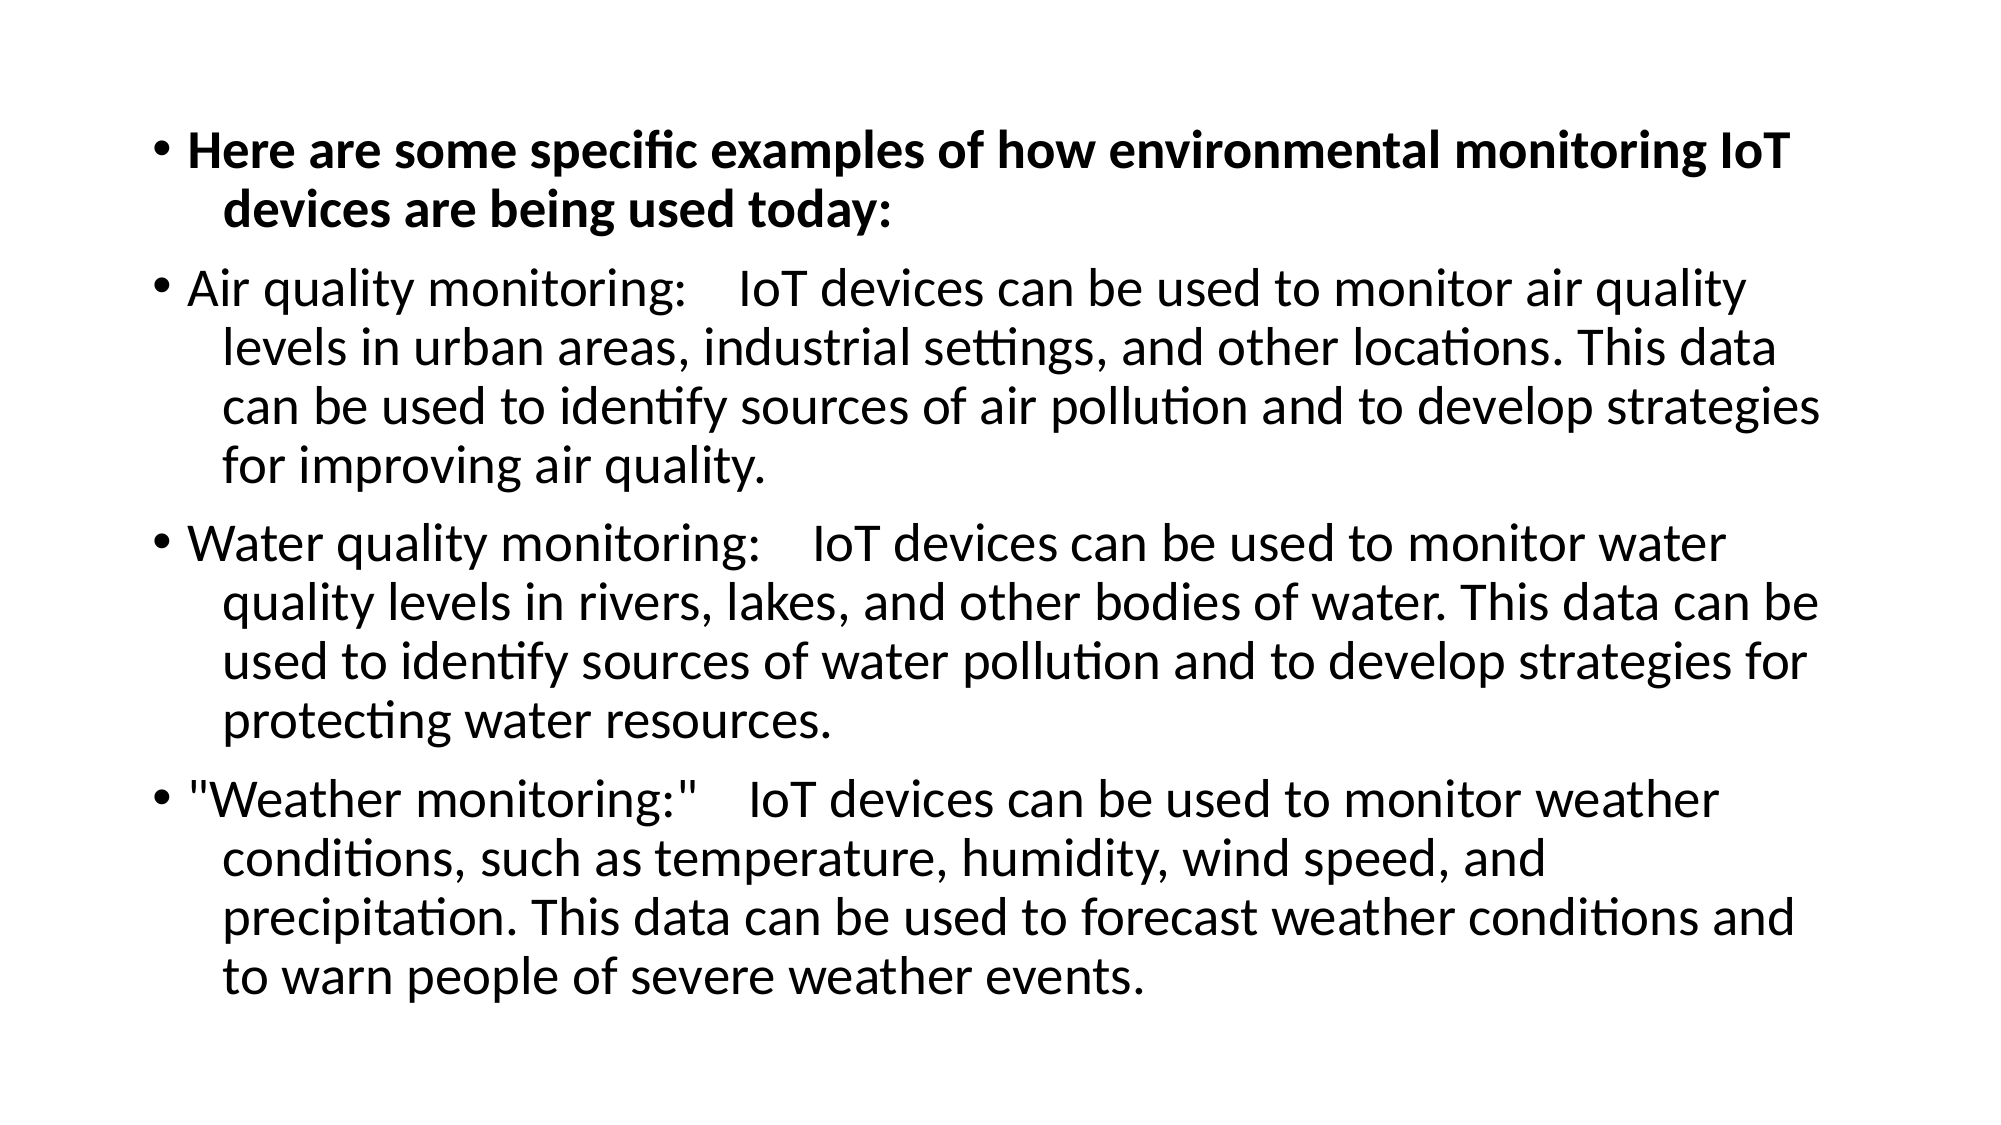

# Here are some specific examples of how environmental monitoring IoT devices are being used today:
Air quality monitoring: IoT devices can be used to monitor air quality levels in urban areas, industrial settings, and other locations. This data can be used to identify sources of air pollution and to develop strategies for improving air quality.
Water quality monitoring: IoT devices can be used to monitor water quality levels in rivers, lakes, and other bodies of water. This data can be used to identify sources of water pollution and to develop strategies for protecting water resources.
"Weather monitoring:" IoT devices can be used to monitor weather conditions, such as temperature, humidity, wind speed, and precipitation. This data can be used to forecast weather conditions and to warn people of severe weather events.